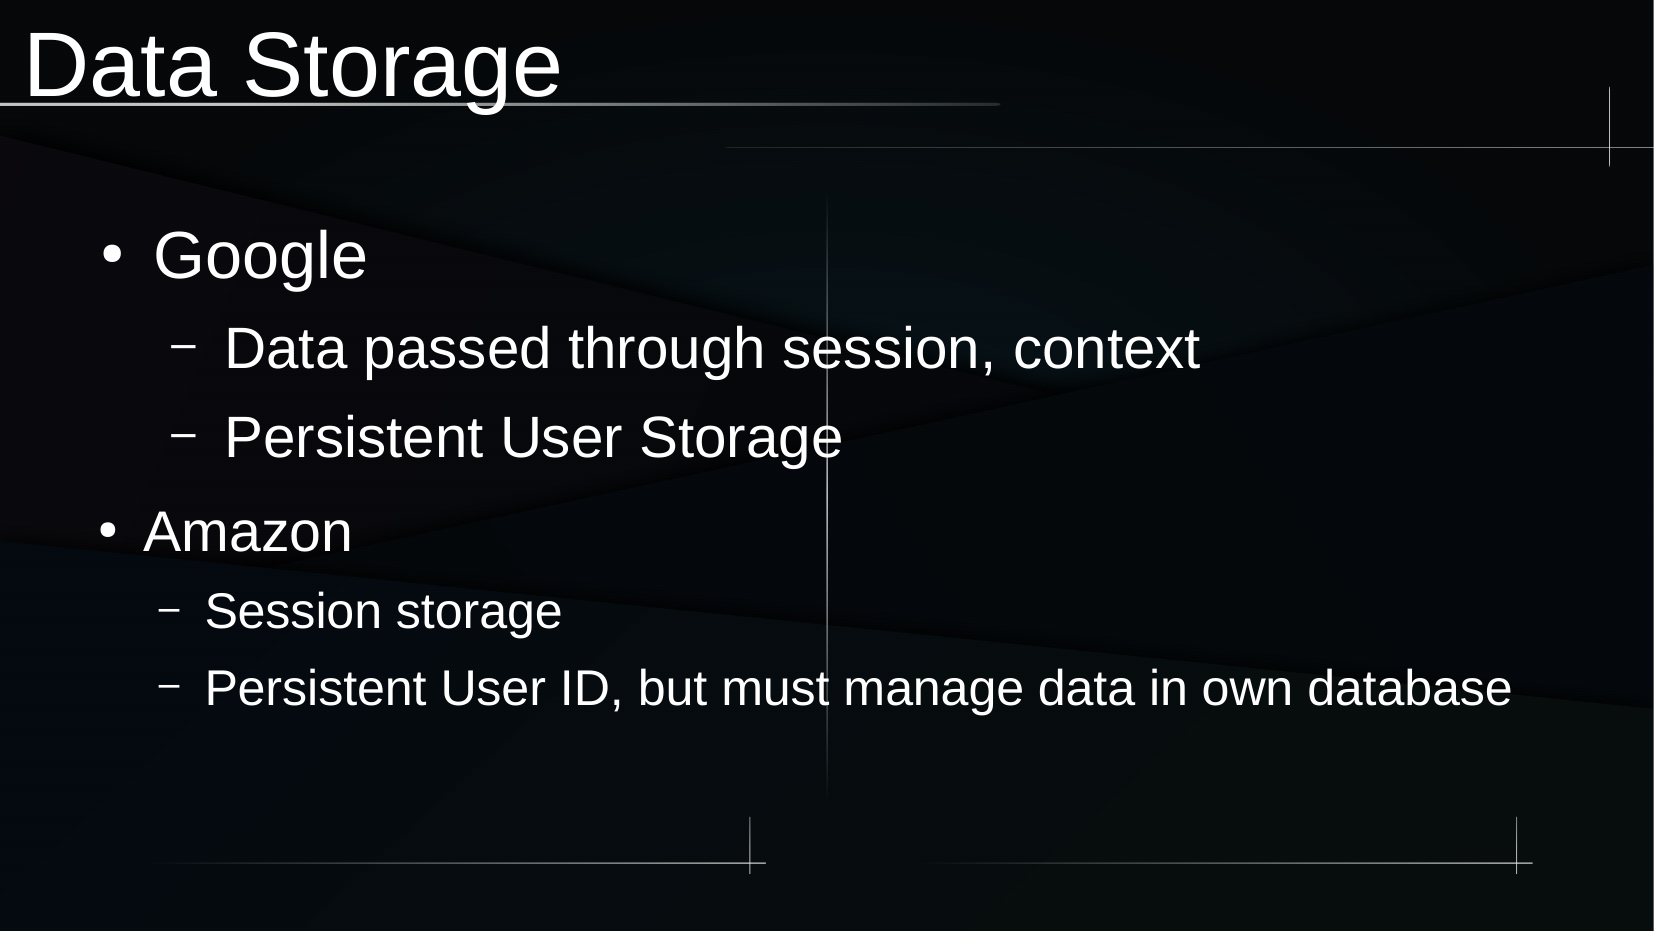

# Data Storage
Google
Data passed through session, context
Persistent User Storage
Amazon
Session storage
Persistent User ID, but must manage data in own database